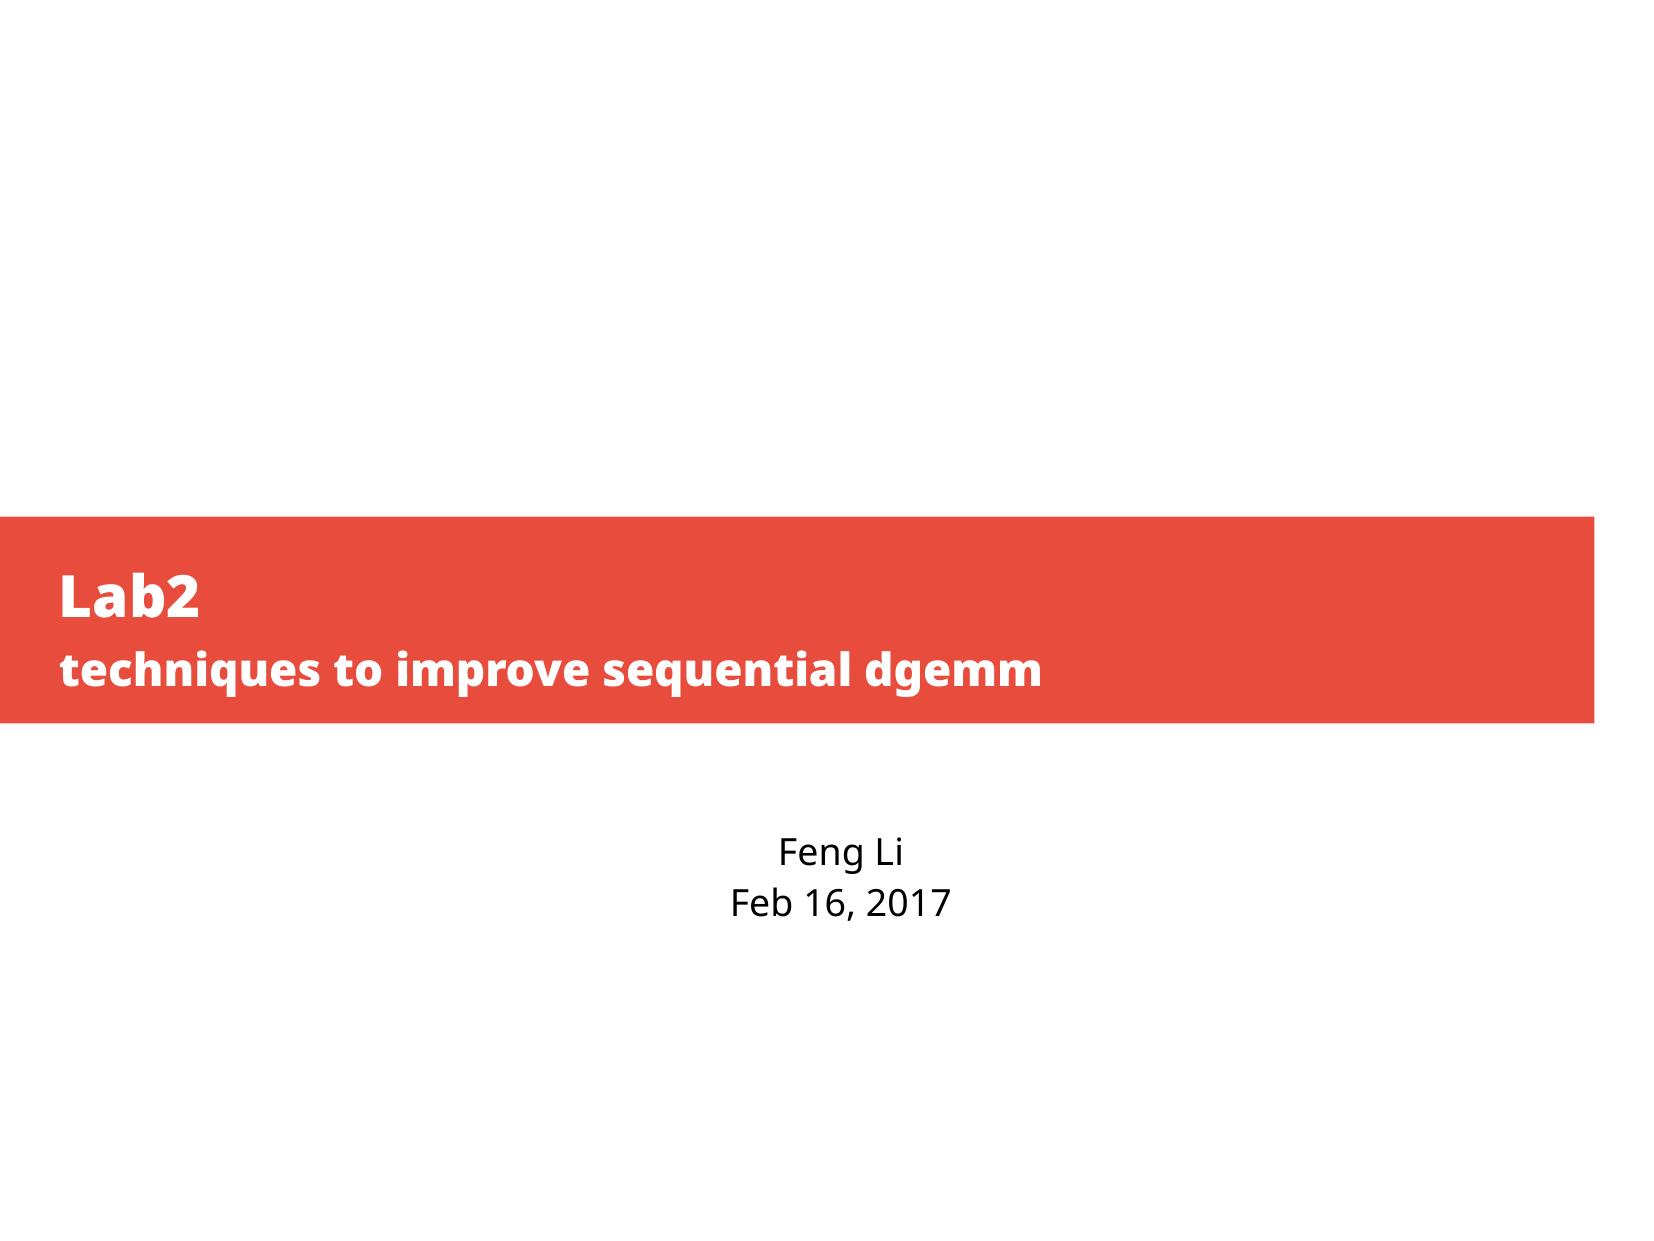

# Lab2 techniques to improve sequential dgemm
Feng Li
Feb 16, 2017